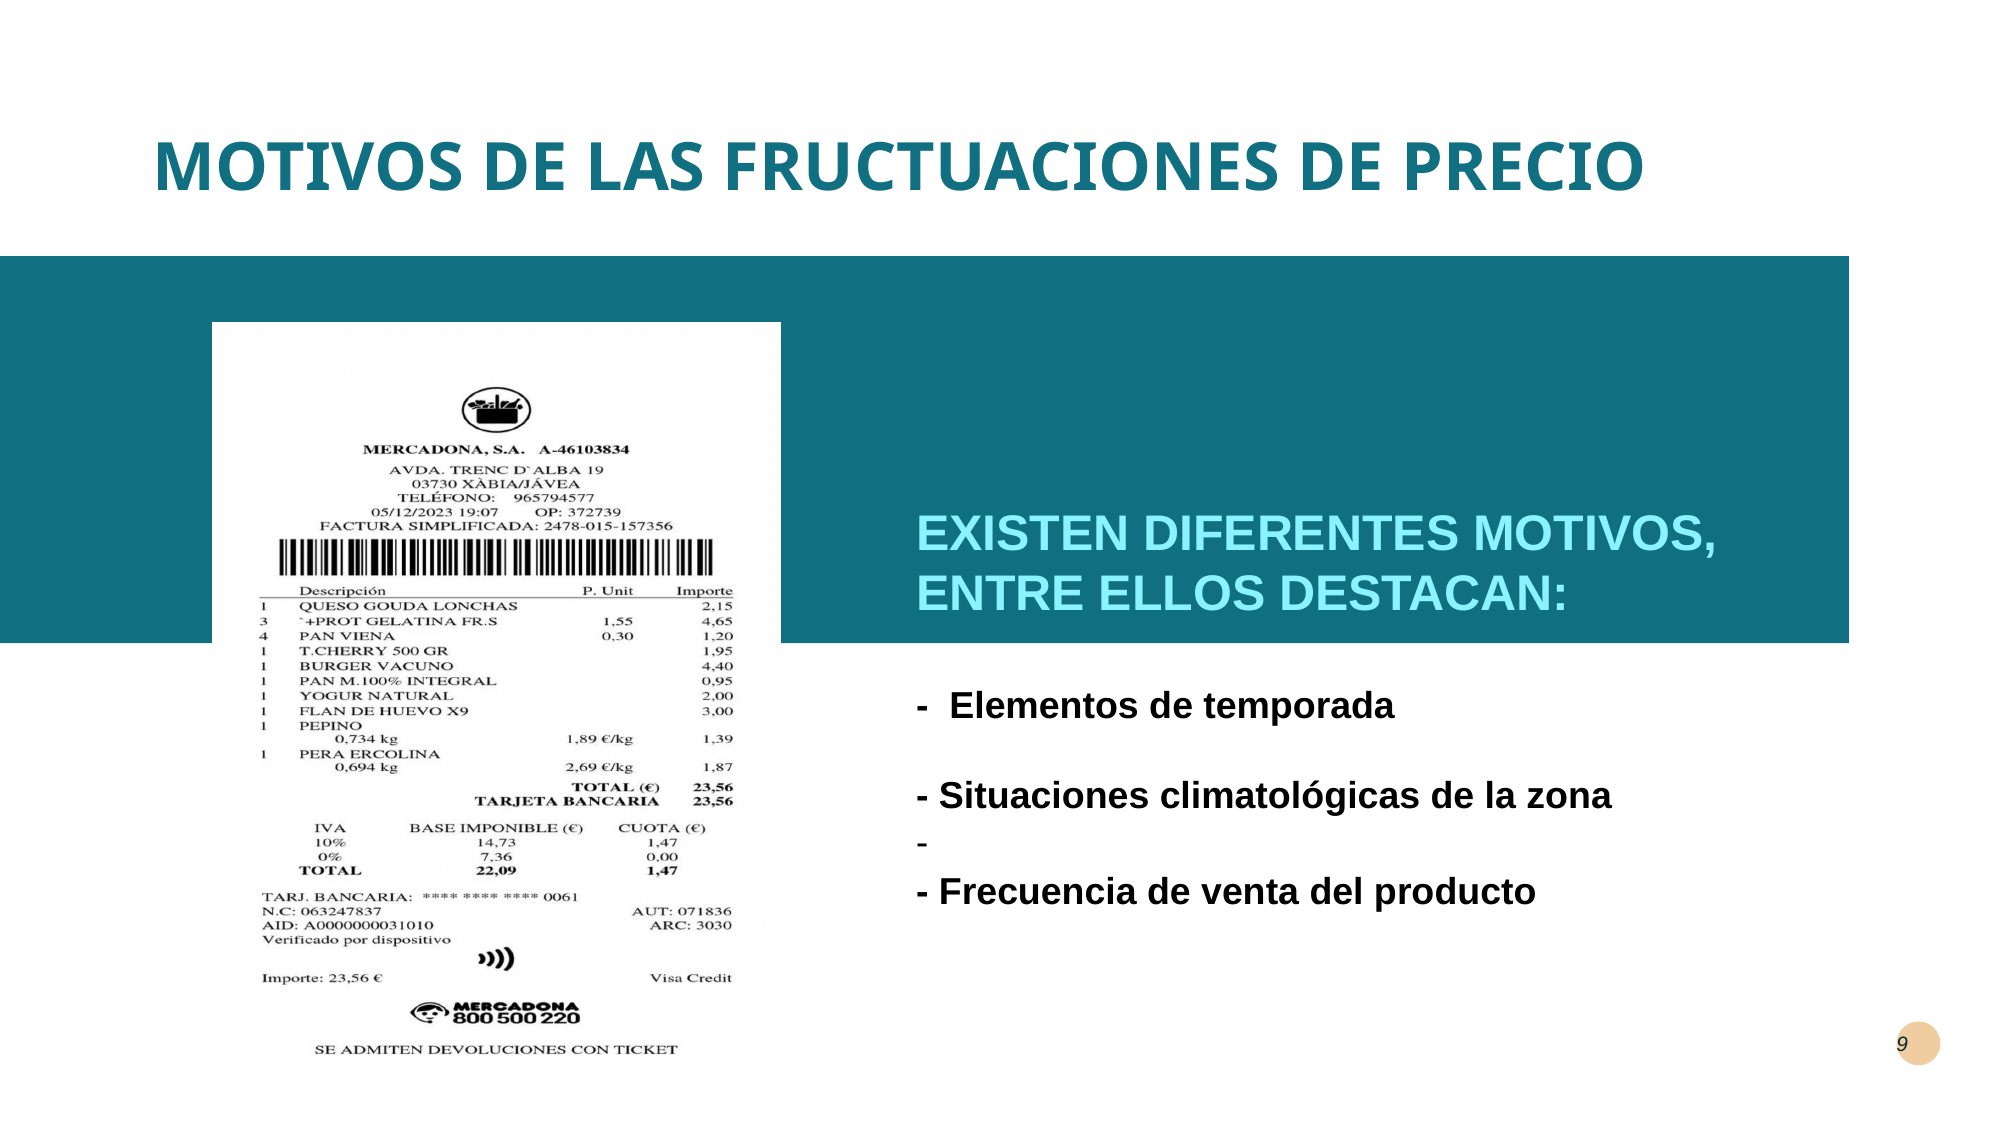

# MOTIVOS DE LAS FRUCTUACIONES DE PRECIO
EXISTEN DIFERENTES MOTIVOS,
ENTRE ELLOS DESTACAN:
- Elementos de temporada
- Situaciones climatológicas de la zona
- Frecuencia de venta del producto